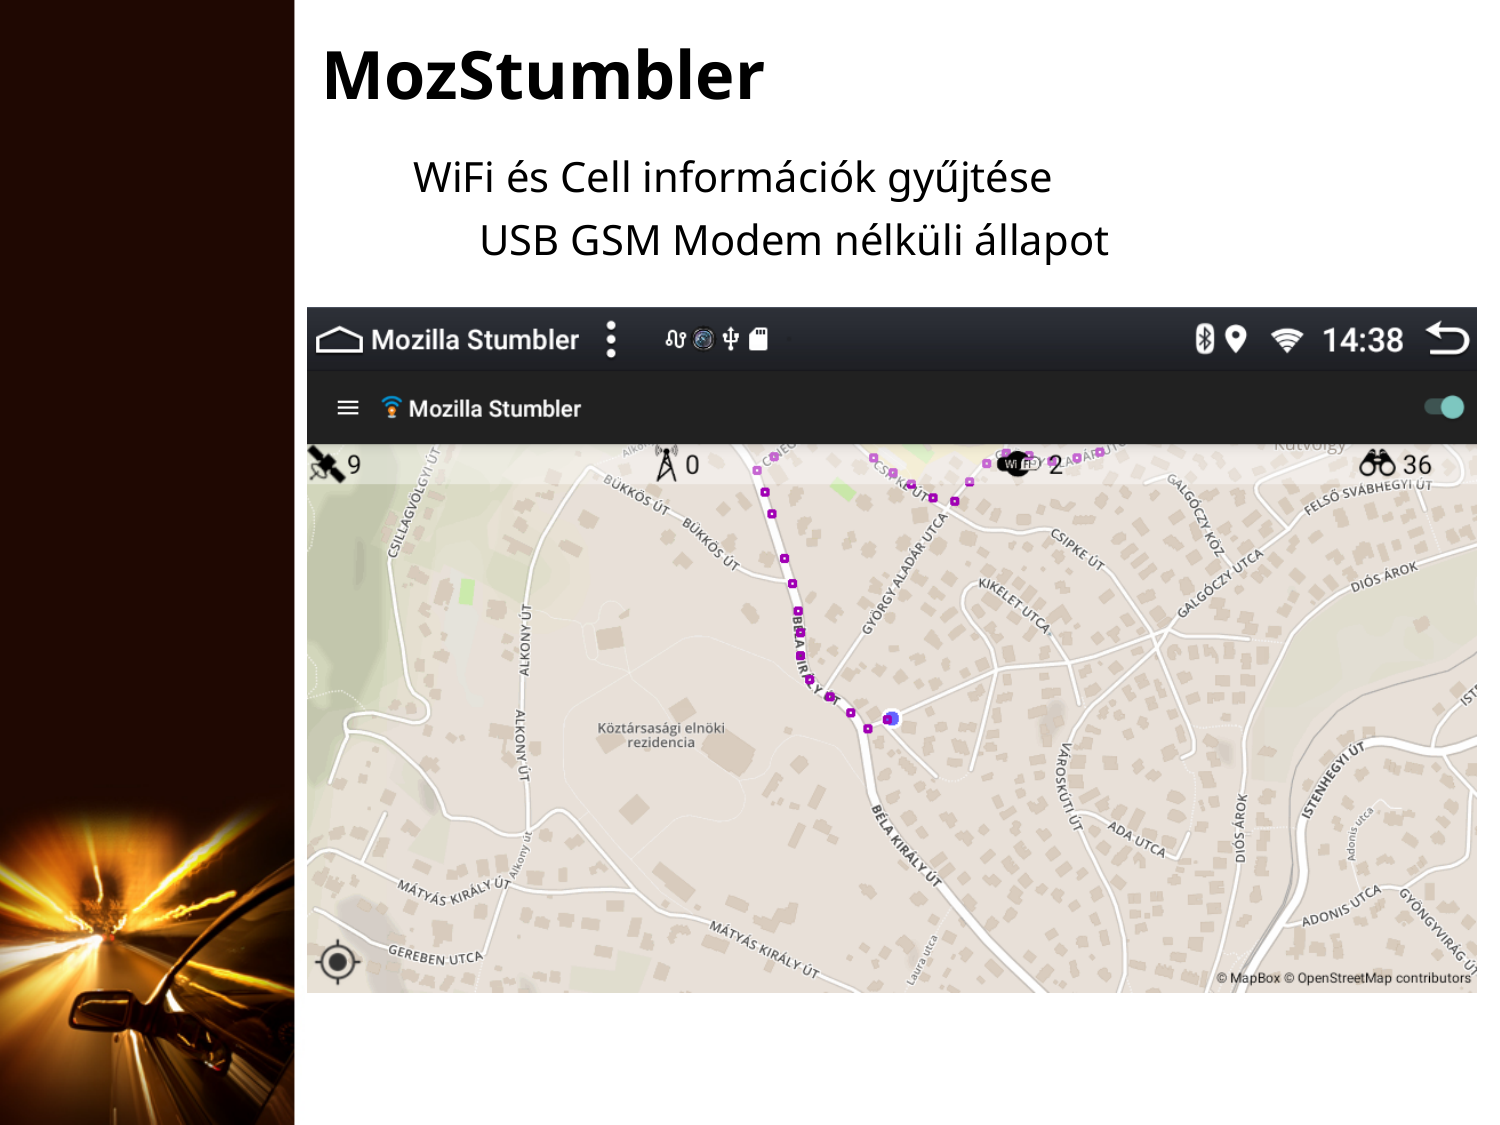

# MozStumbler
WiFi és Cell információk gyűjtése
USB GSM Modem nélküli állapot